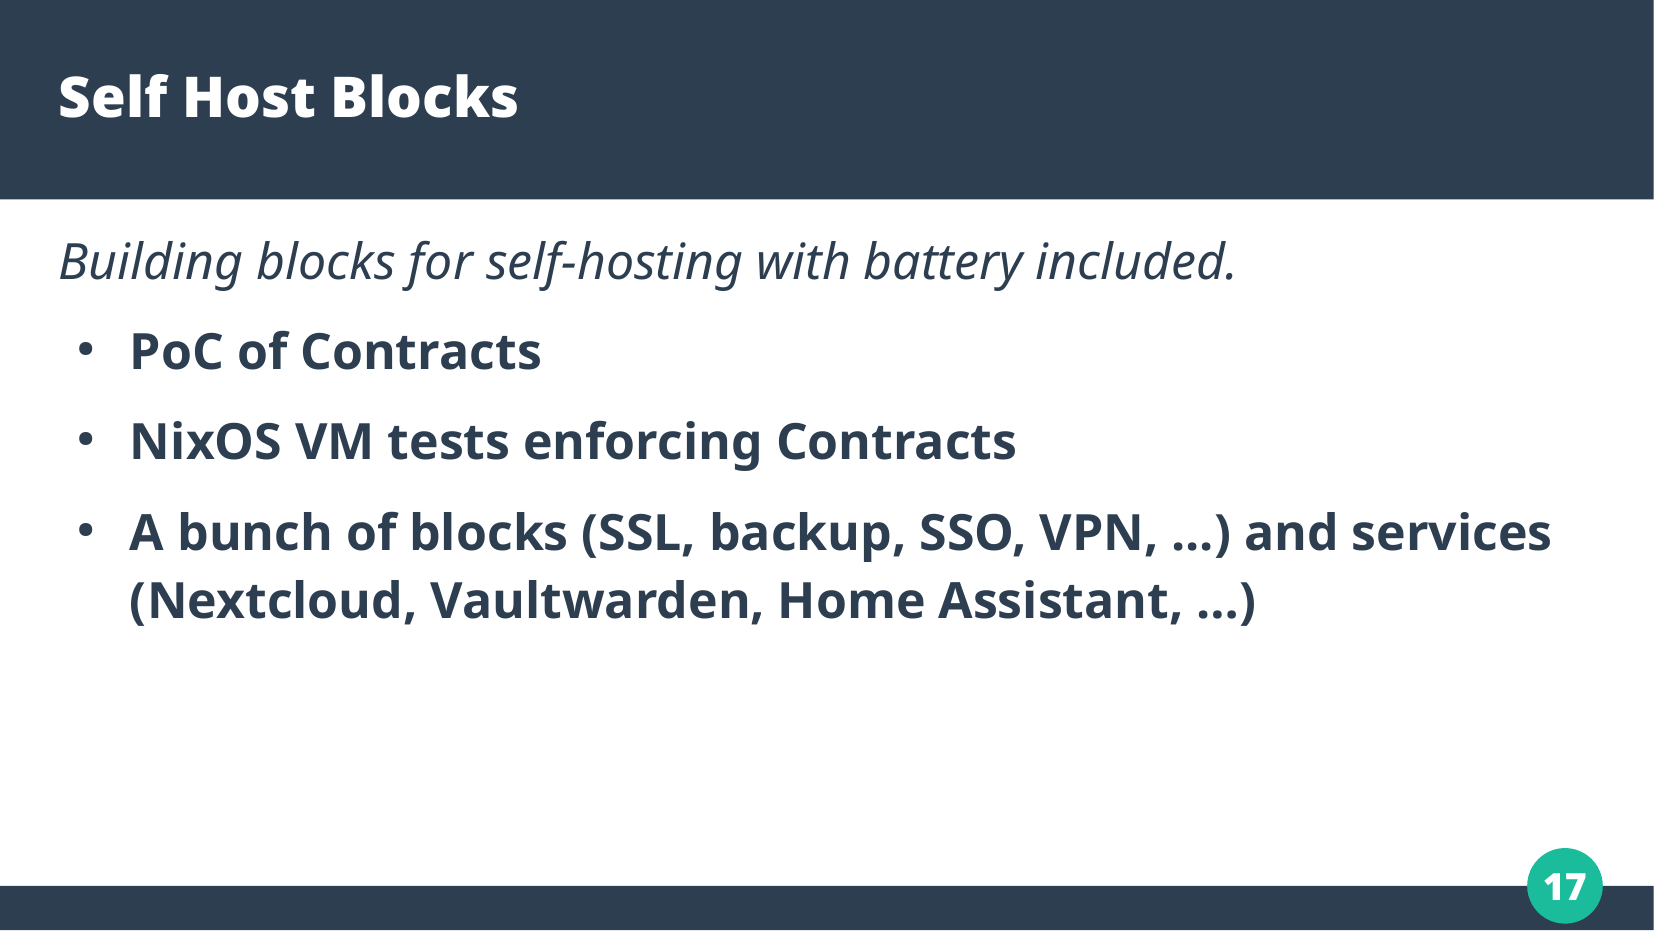

# Self Host Blocks
Building blocks for self-hosting with battery included.
PoC of Contracts
NixOS VM tests enforcing Contracts
A bunch of blocks (SSL, backup, SSO, VPN, ...) and services (Nextcloud, Vaultwarden, Home Assistant, …)